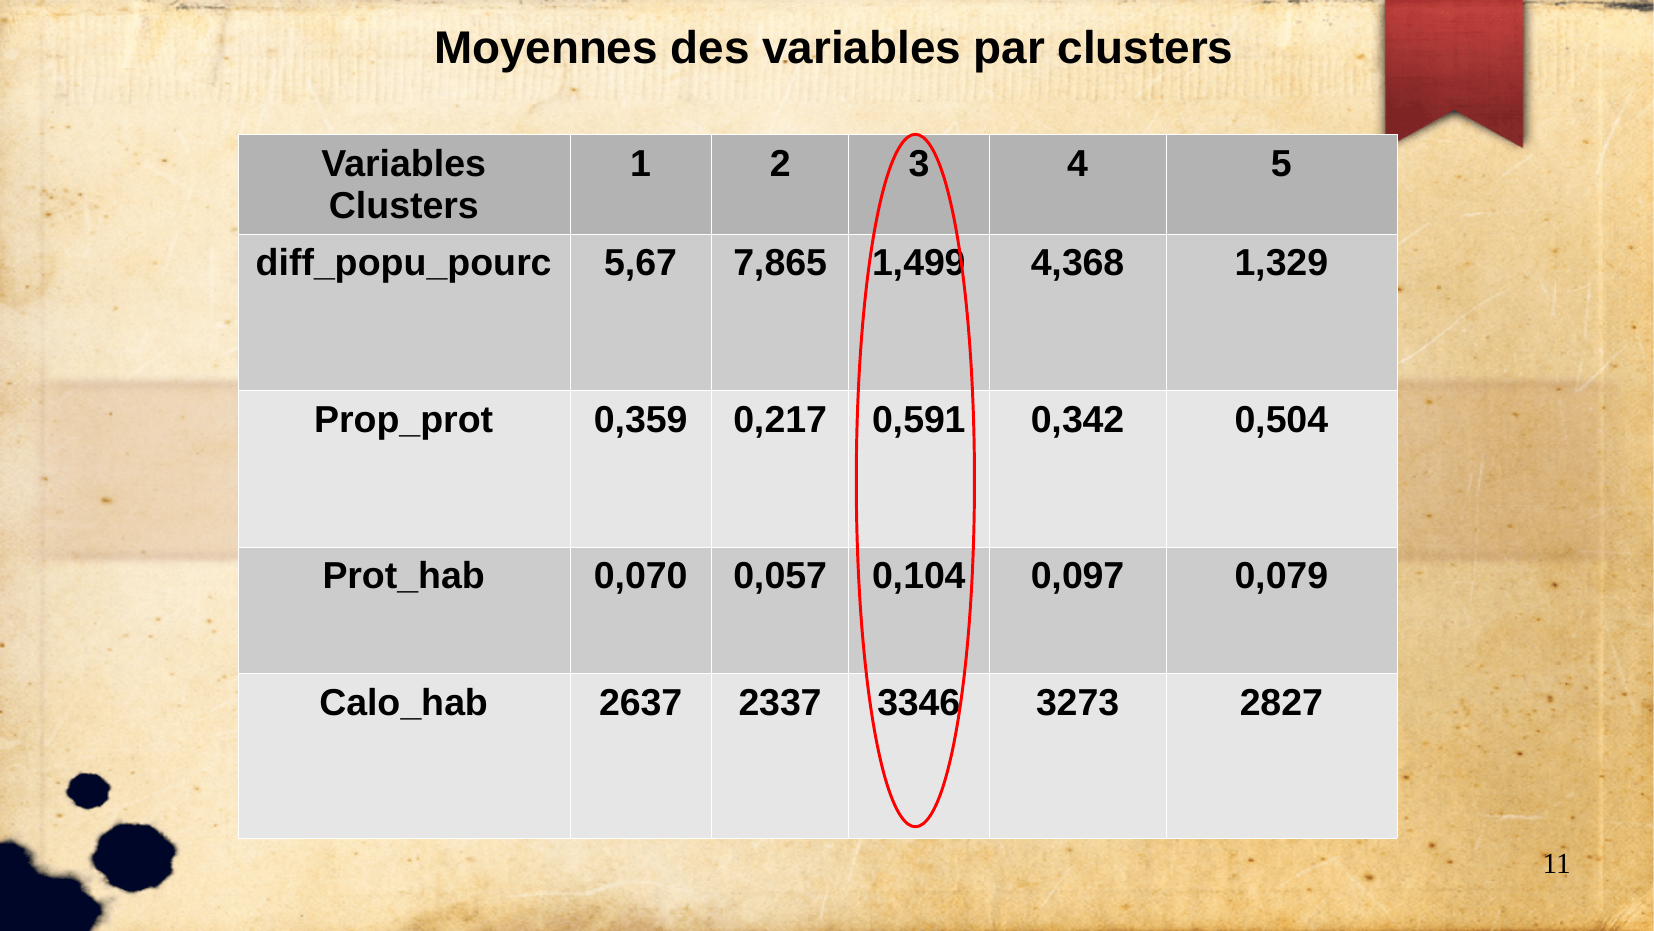

# Moyennes des variables par clusters
| Variables Clusters | 1 | 2 | 3 | 4 | 5 |
| --- | --- | --- | --- | --- | --- |
| diff\_popu\_pourc | 5,67 | 7,865 | 1,499 | 4,368 | 1,329 |
| Prop\_prot | 0,359 | 0,217 | 0,591 | 0,342 | 0,504 |
| Prot\_hab | 0,070 | 0,057 | 0,104 | 0,097 | 0,079 |
| Calo\_hab | 2637 | 2337 | 3346 | 3273 | 2827 |
11